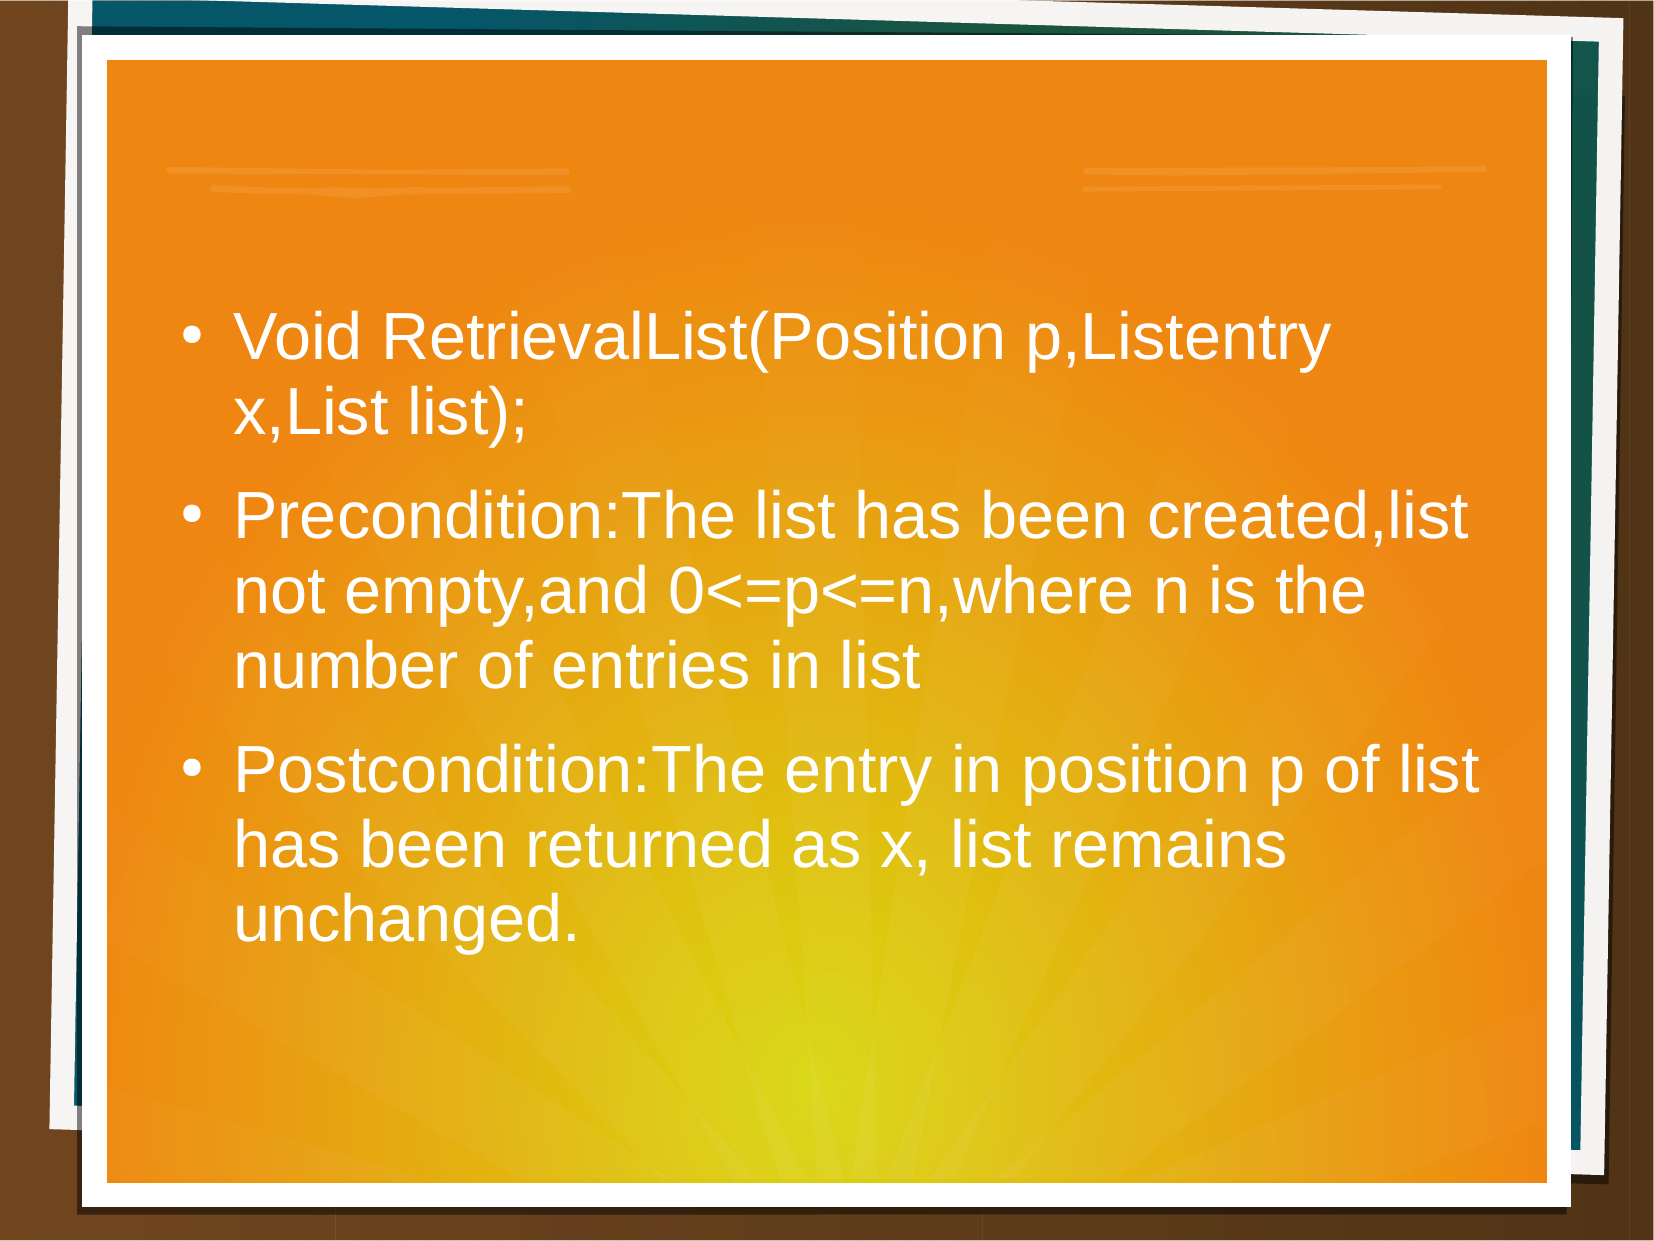

#
Void RetrievalList(Position p,Listentry x,List list);
Precondition:The list has been created,list not empty,and 0<=p<=n,where n is the number of entries in list
Postcondition:The entry in position p of list has been returned as x, list remains unchanged.